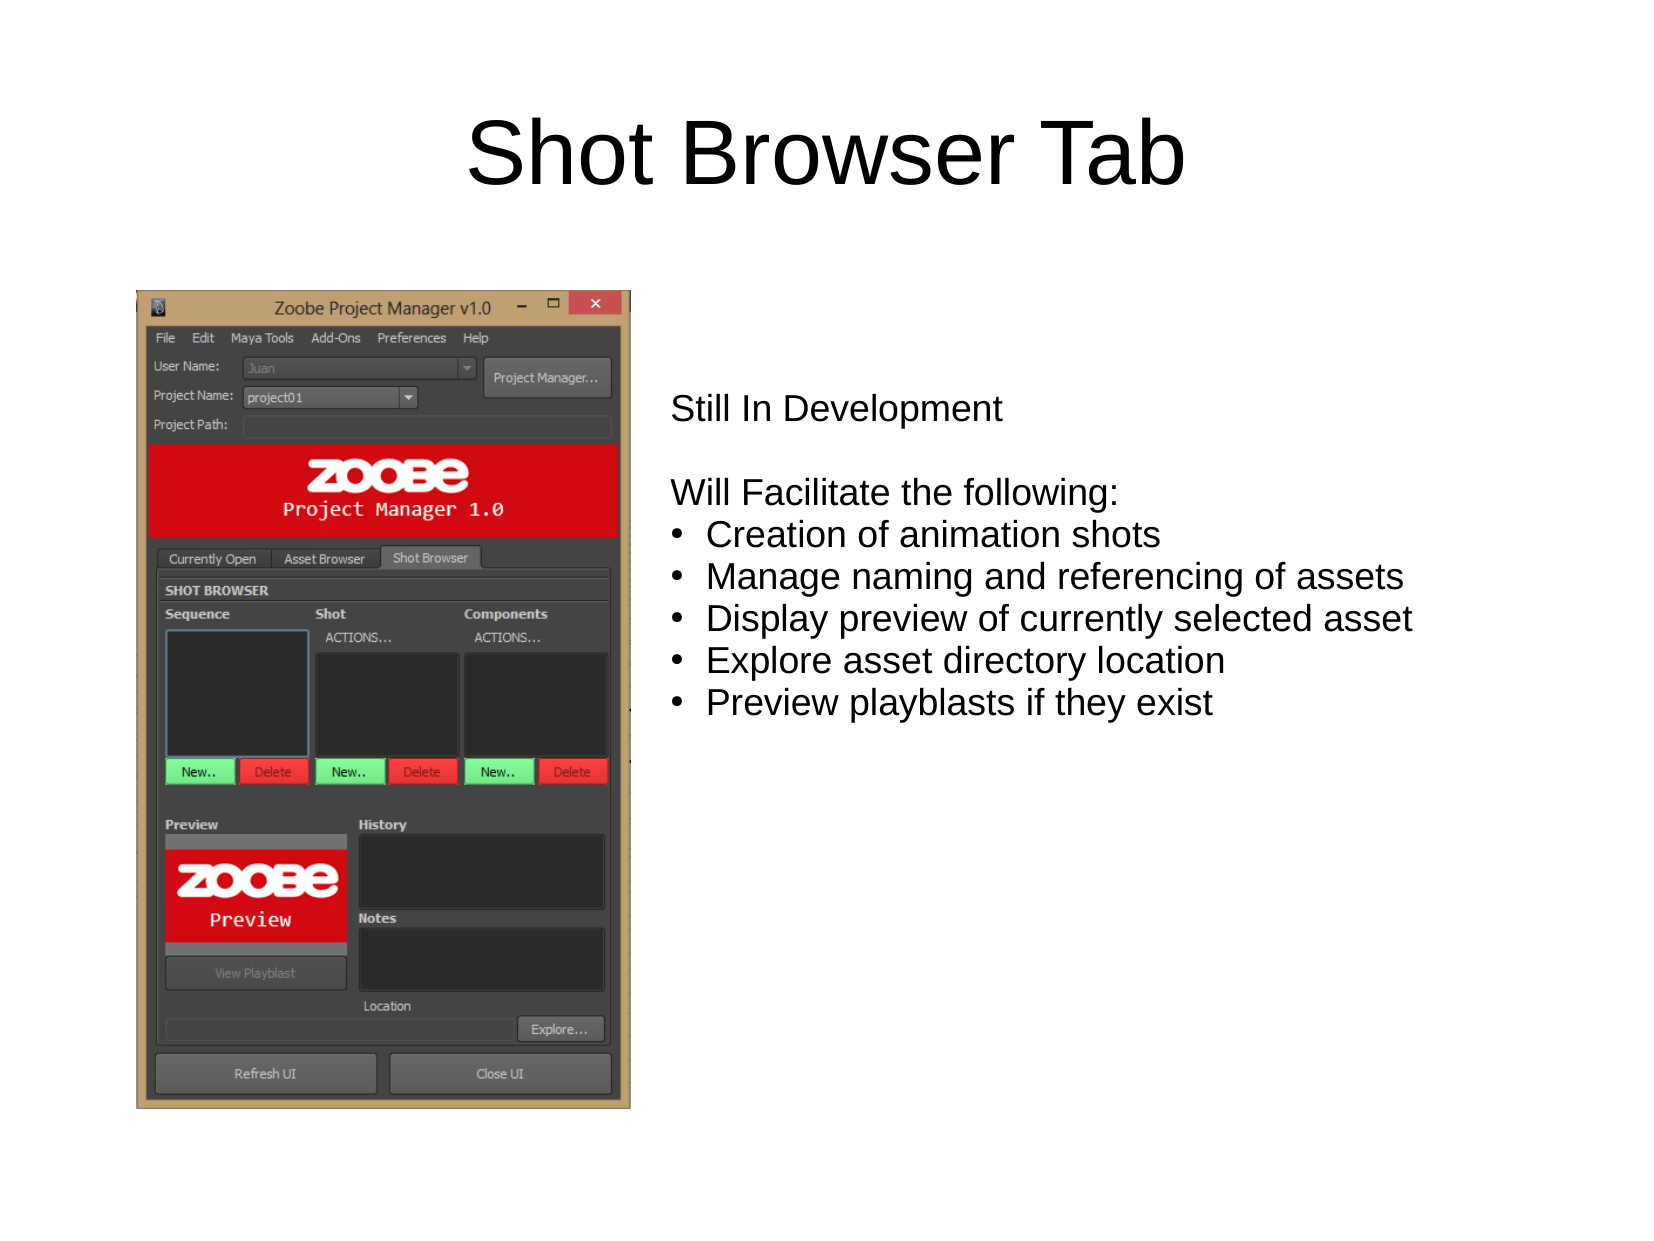

# Shot Browser Tab
| Still In Development Will Facilitate the following: Creation of animation shots Manage naming and referencing of assets Display preview of currently selected asset Explore asset directory location Preview playblasts if they exist |
| --- |